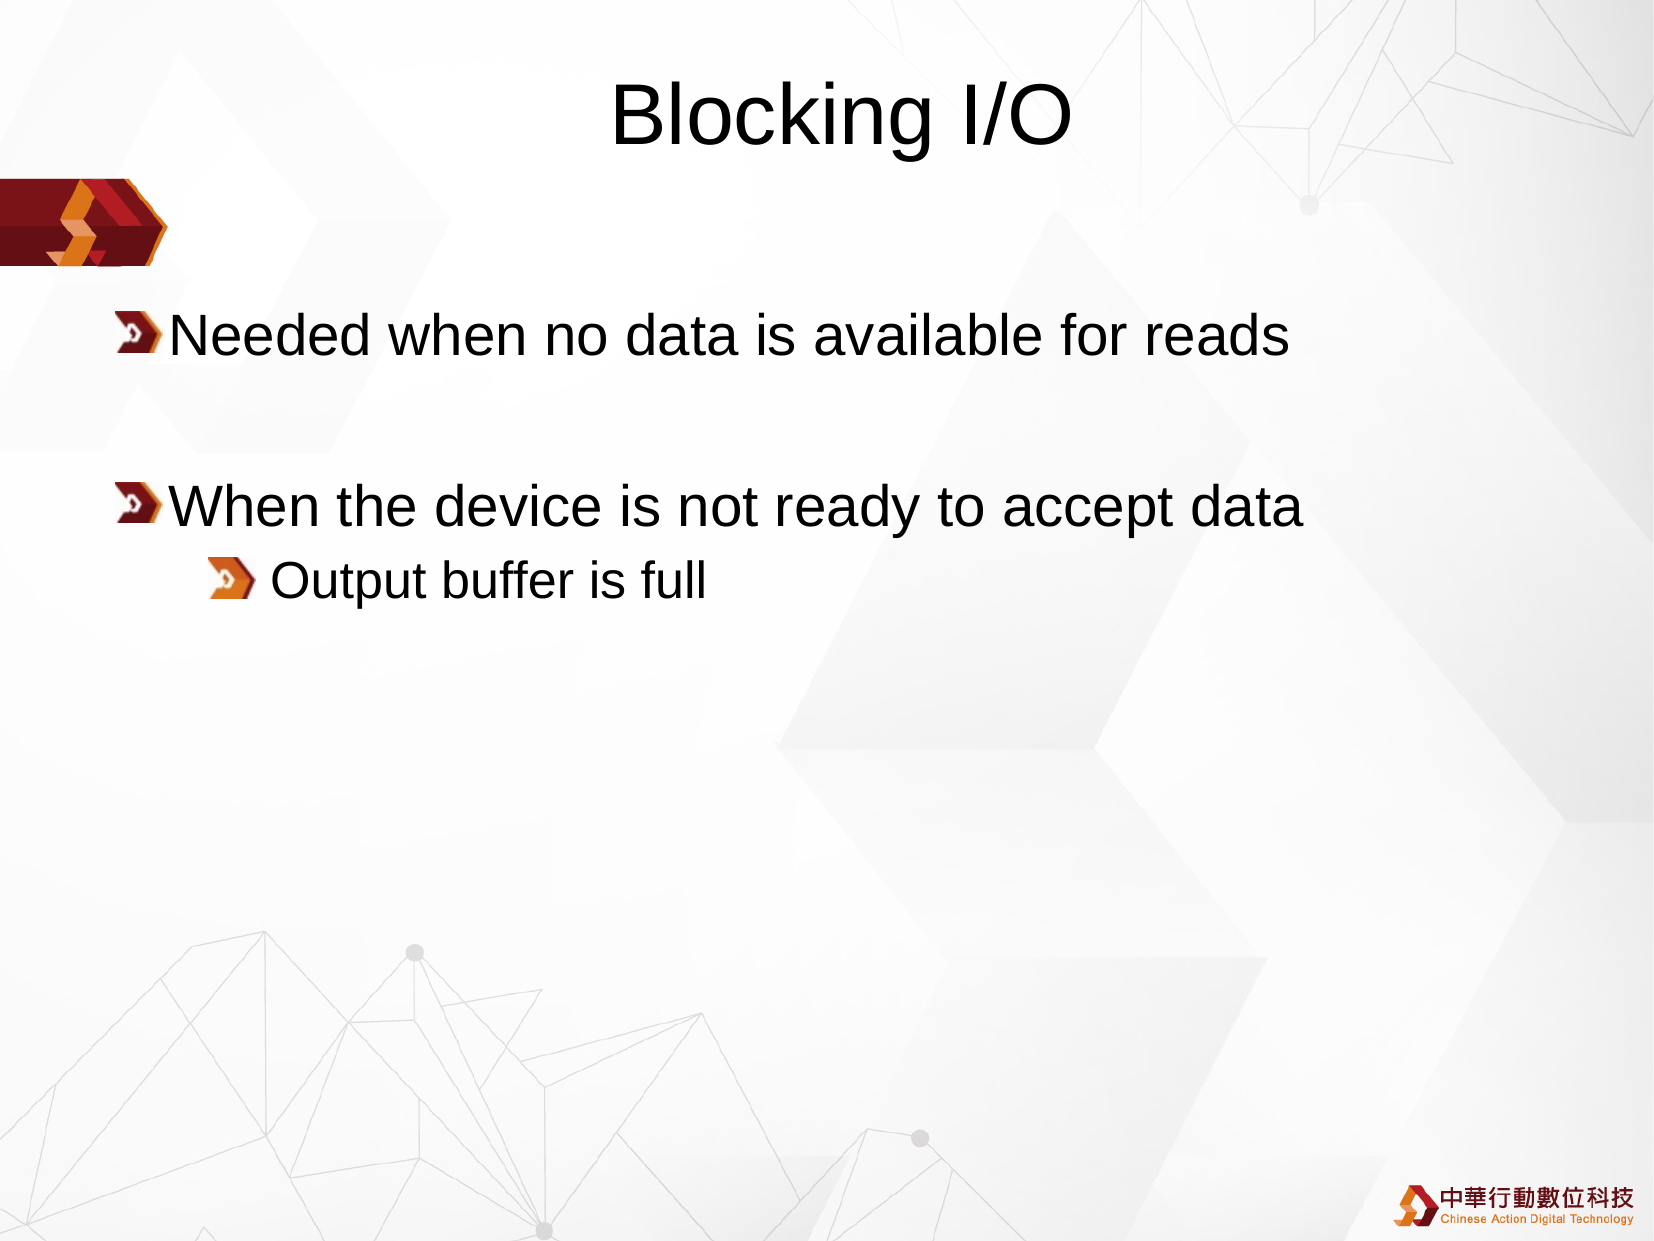

# Blocking I/O
Needed when no data is available for reads
When the device is not ready to accept data
 Output buffer is full